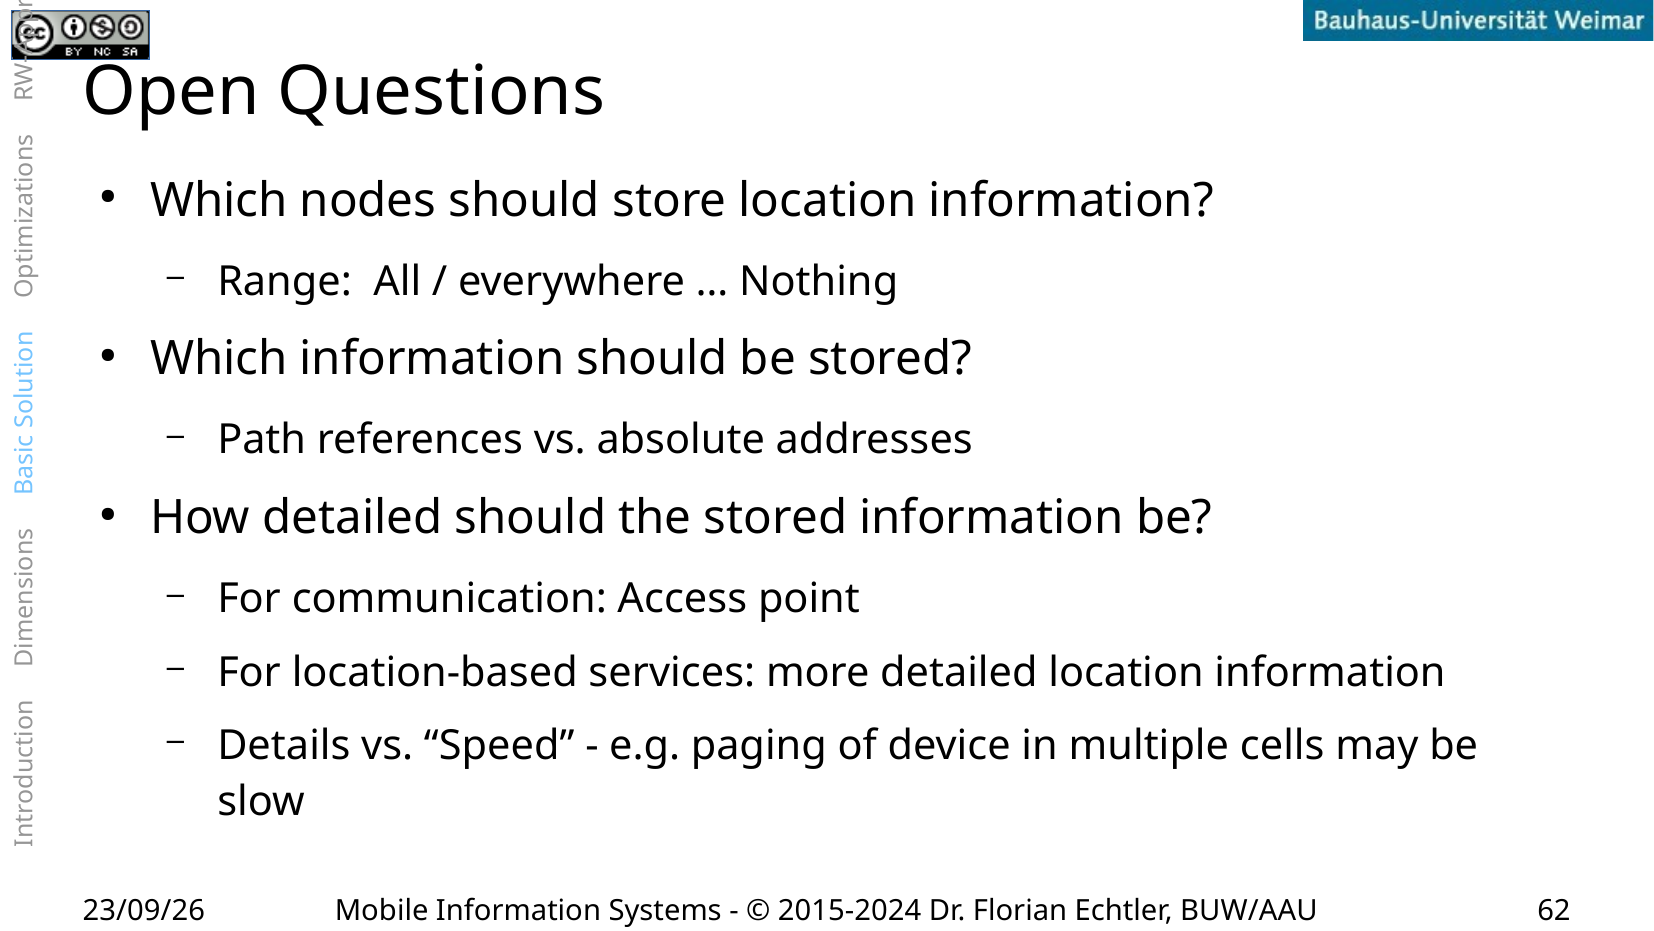

# Open Questions
Which nodes should store location information?
Range: All / everywhere … Nothing
Which information should be stored?
Path references vs. absolute addresses
How detailed should the stored information be?
For communication: Access point
For location-based services: more detailed location information
Details vs. “Speed” - e.g. paging of device in multiple cells may be slow
Introduction Dimensions Basic Solution Optimizations RW-Approaches
Mobile Information Systems - © 2015-2024 Dr. Florian Echtler, BUW/AAU
62